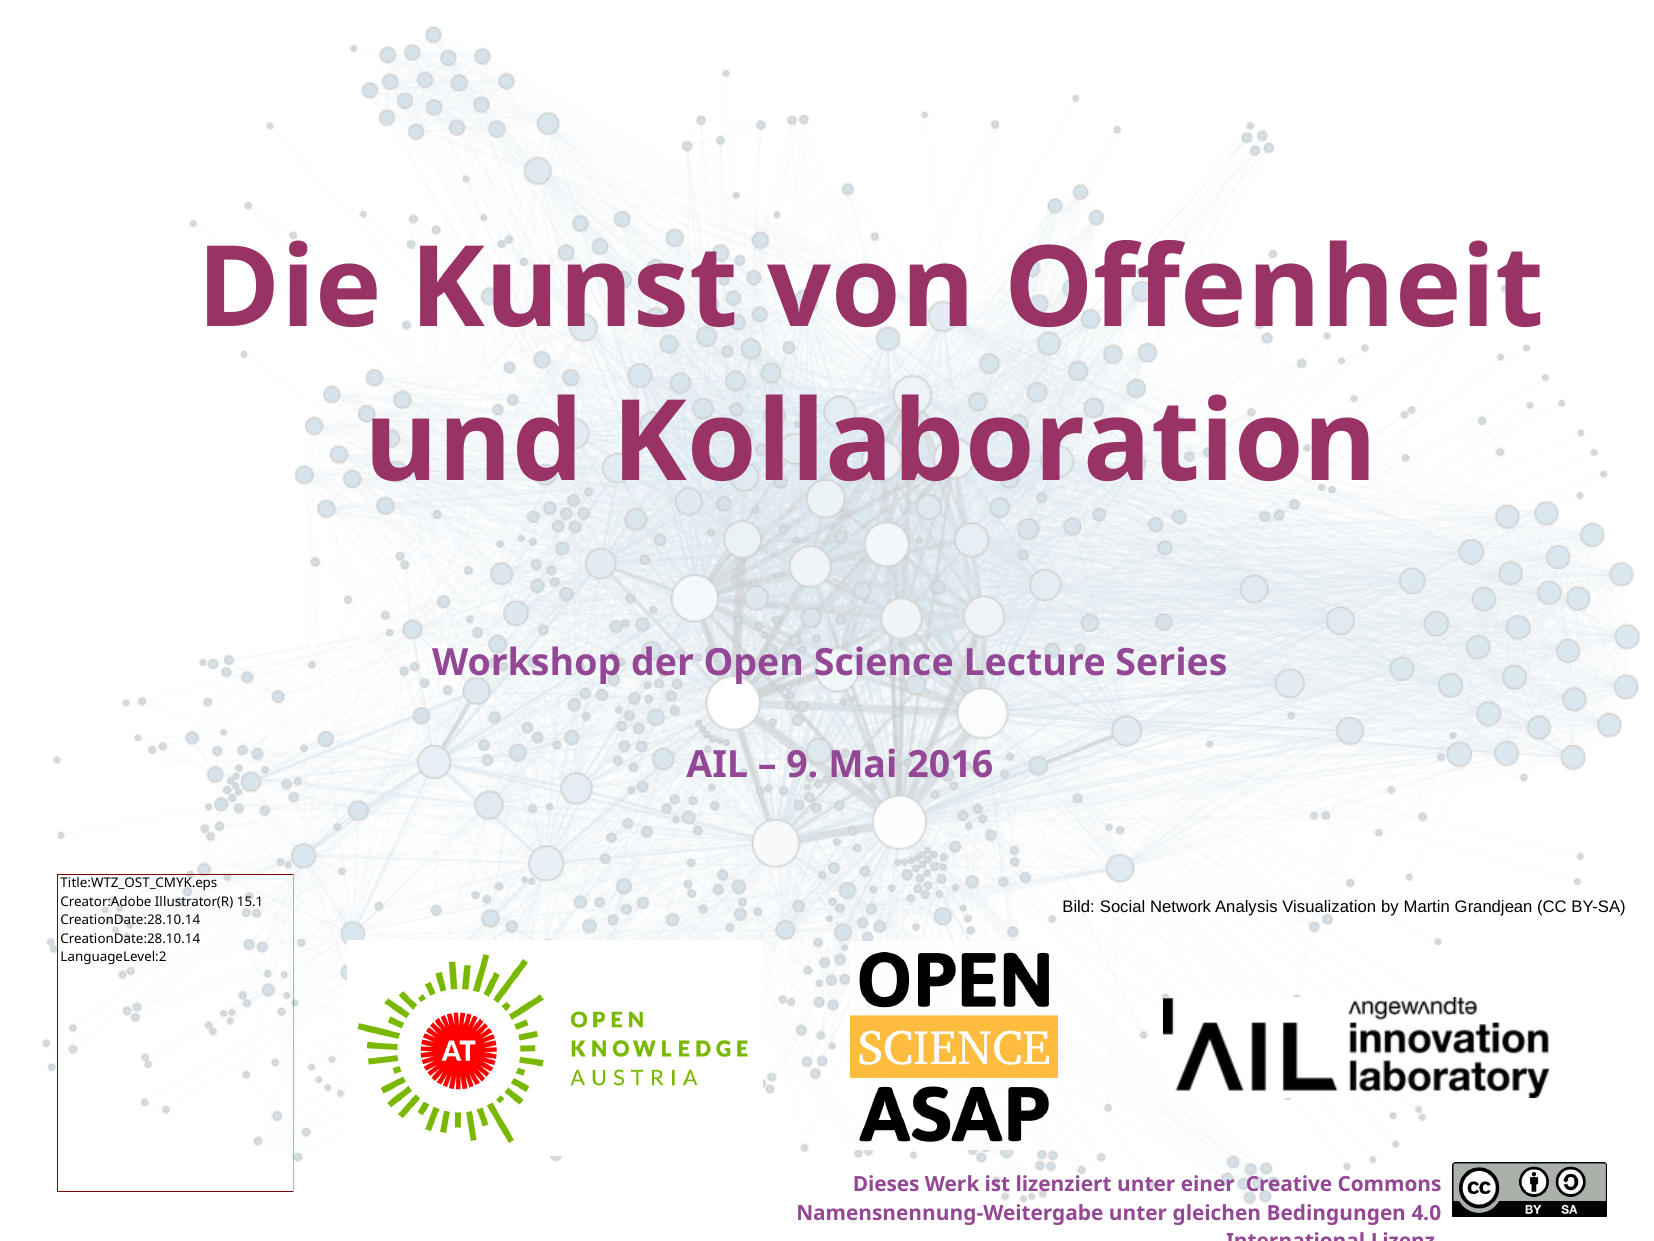

#
Die Kunst von Offenheit und Kollaboration
Workshop der Open Science Lecture Series
AIL – 9. Mai 2016
Bild: Social Network Analysis Visualization by Martin Grandjean (CC BY-SA)
Dieses Werk ist lizenziert unter einer Creative Commons Namensnennung-Weitergabe unter gleichen Bedingungen 4.0 International Lizenz.